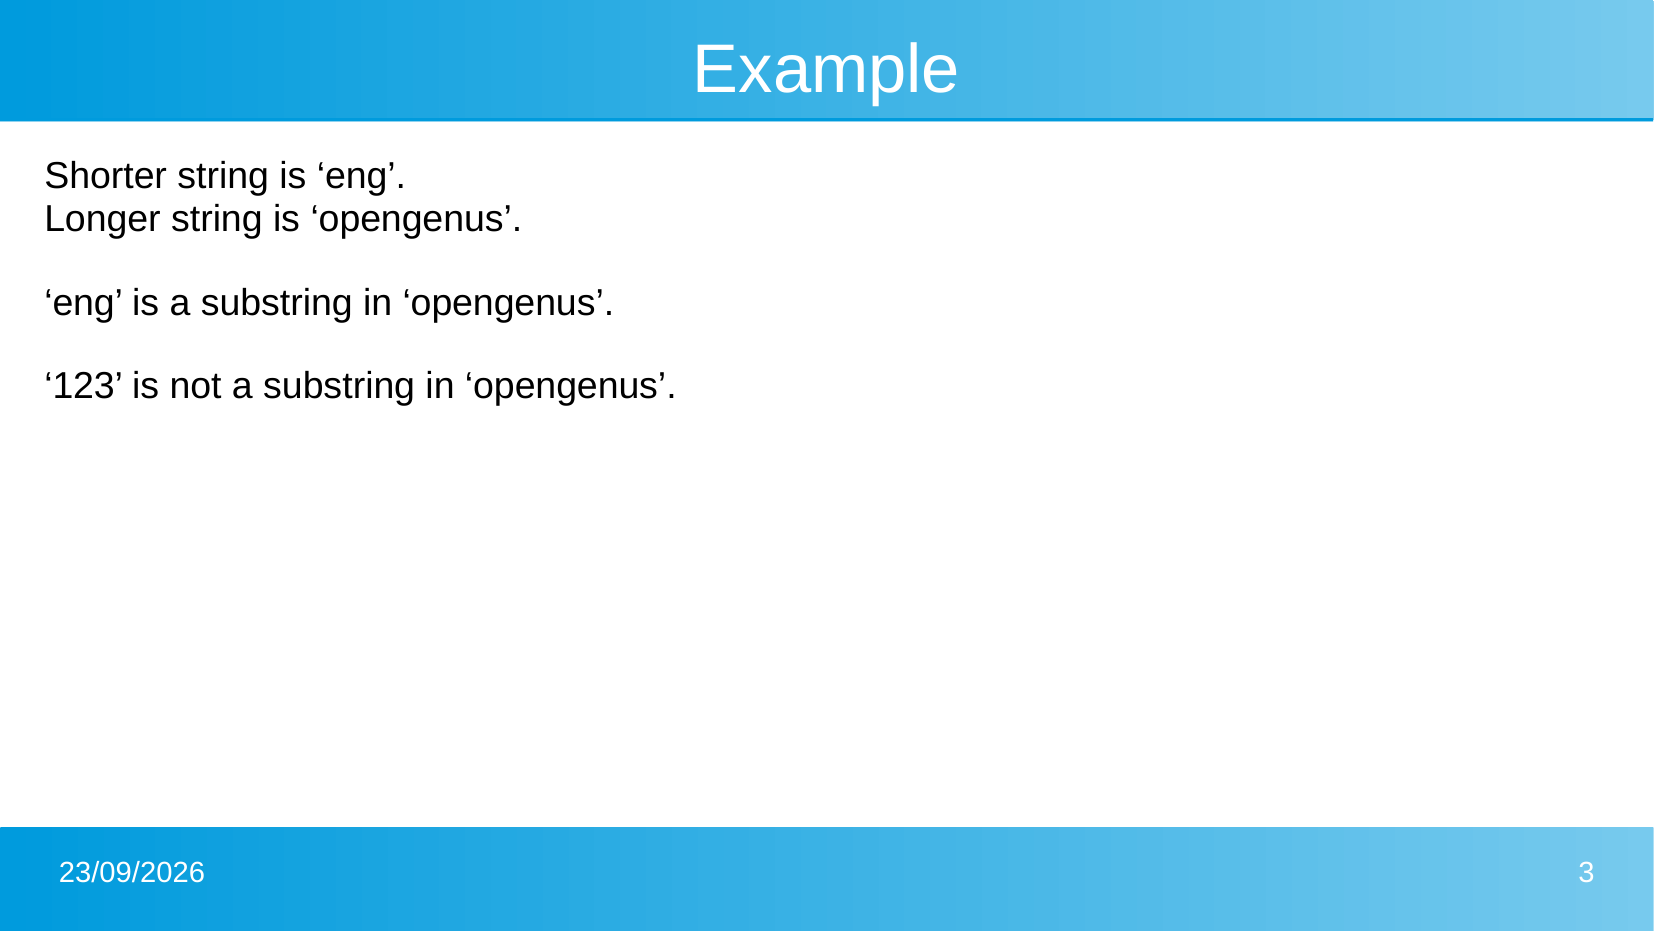

# Example
Shorter string is ‘eng’.
Longer string is ‘opengenus’.
‘eng’ is a substring in ‘opengenus’.
‘123’ is not a substring in ‘opengenus’.
3